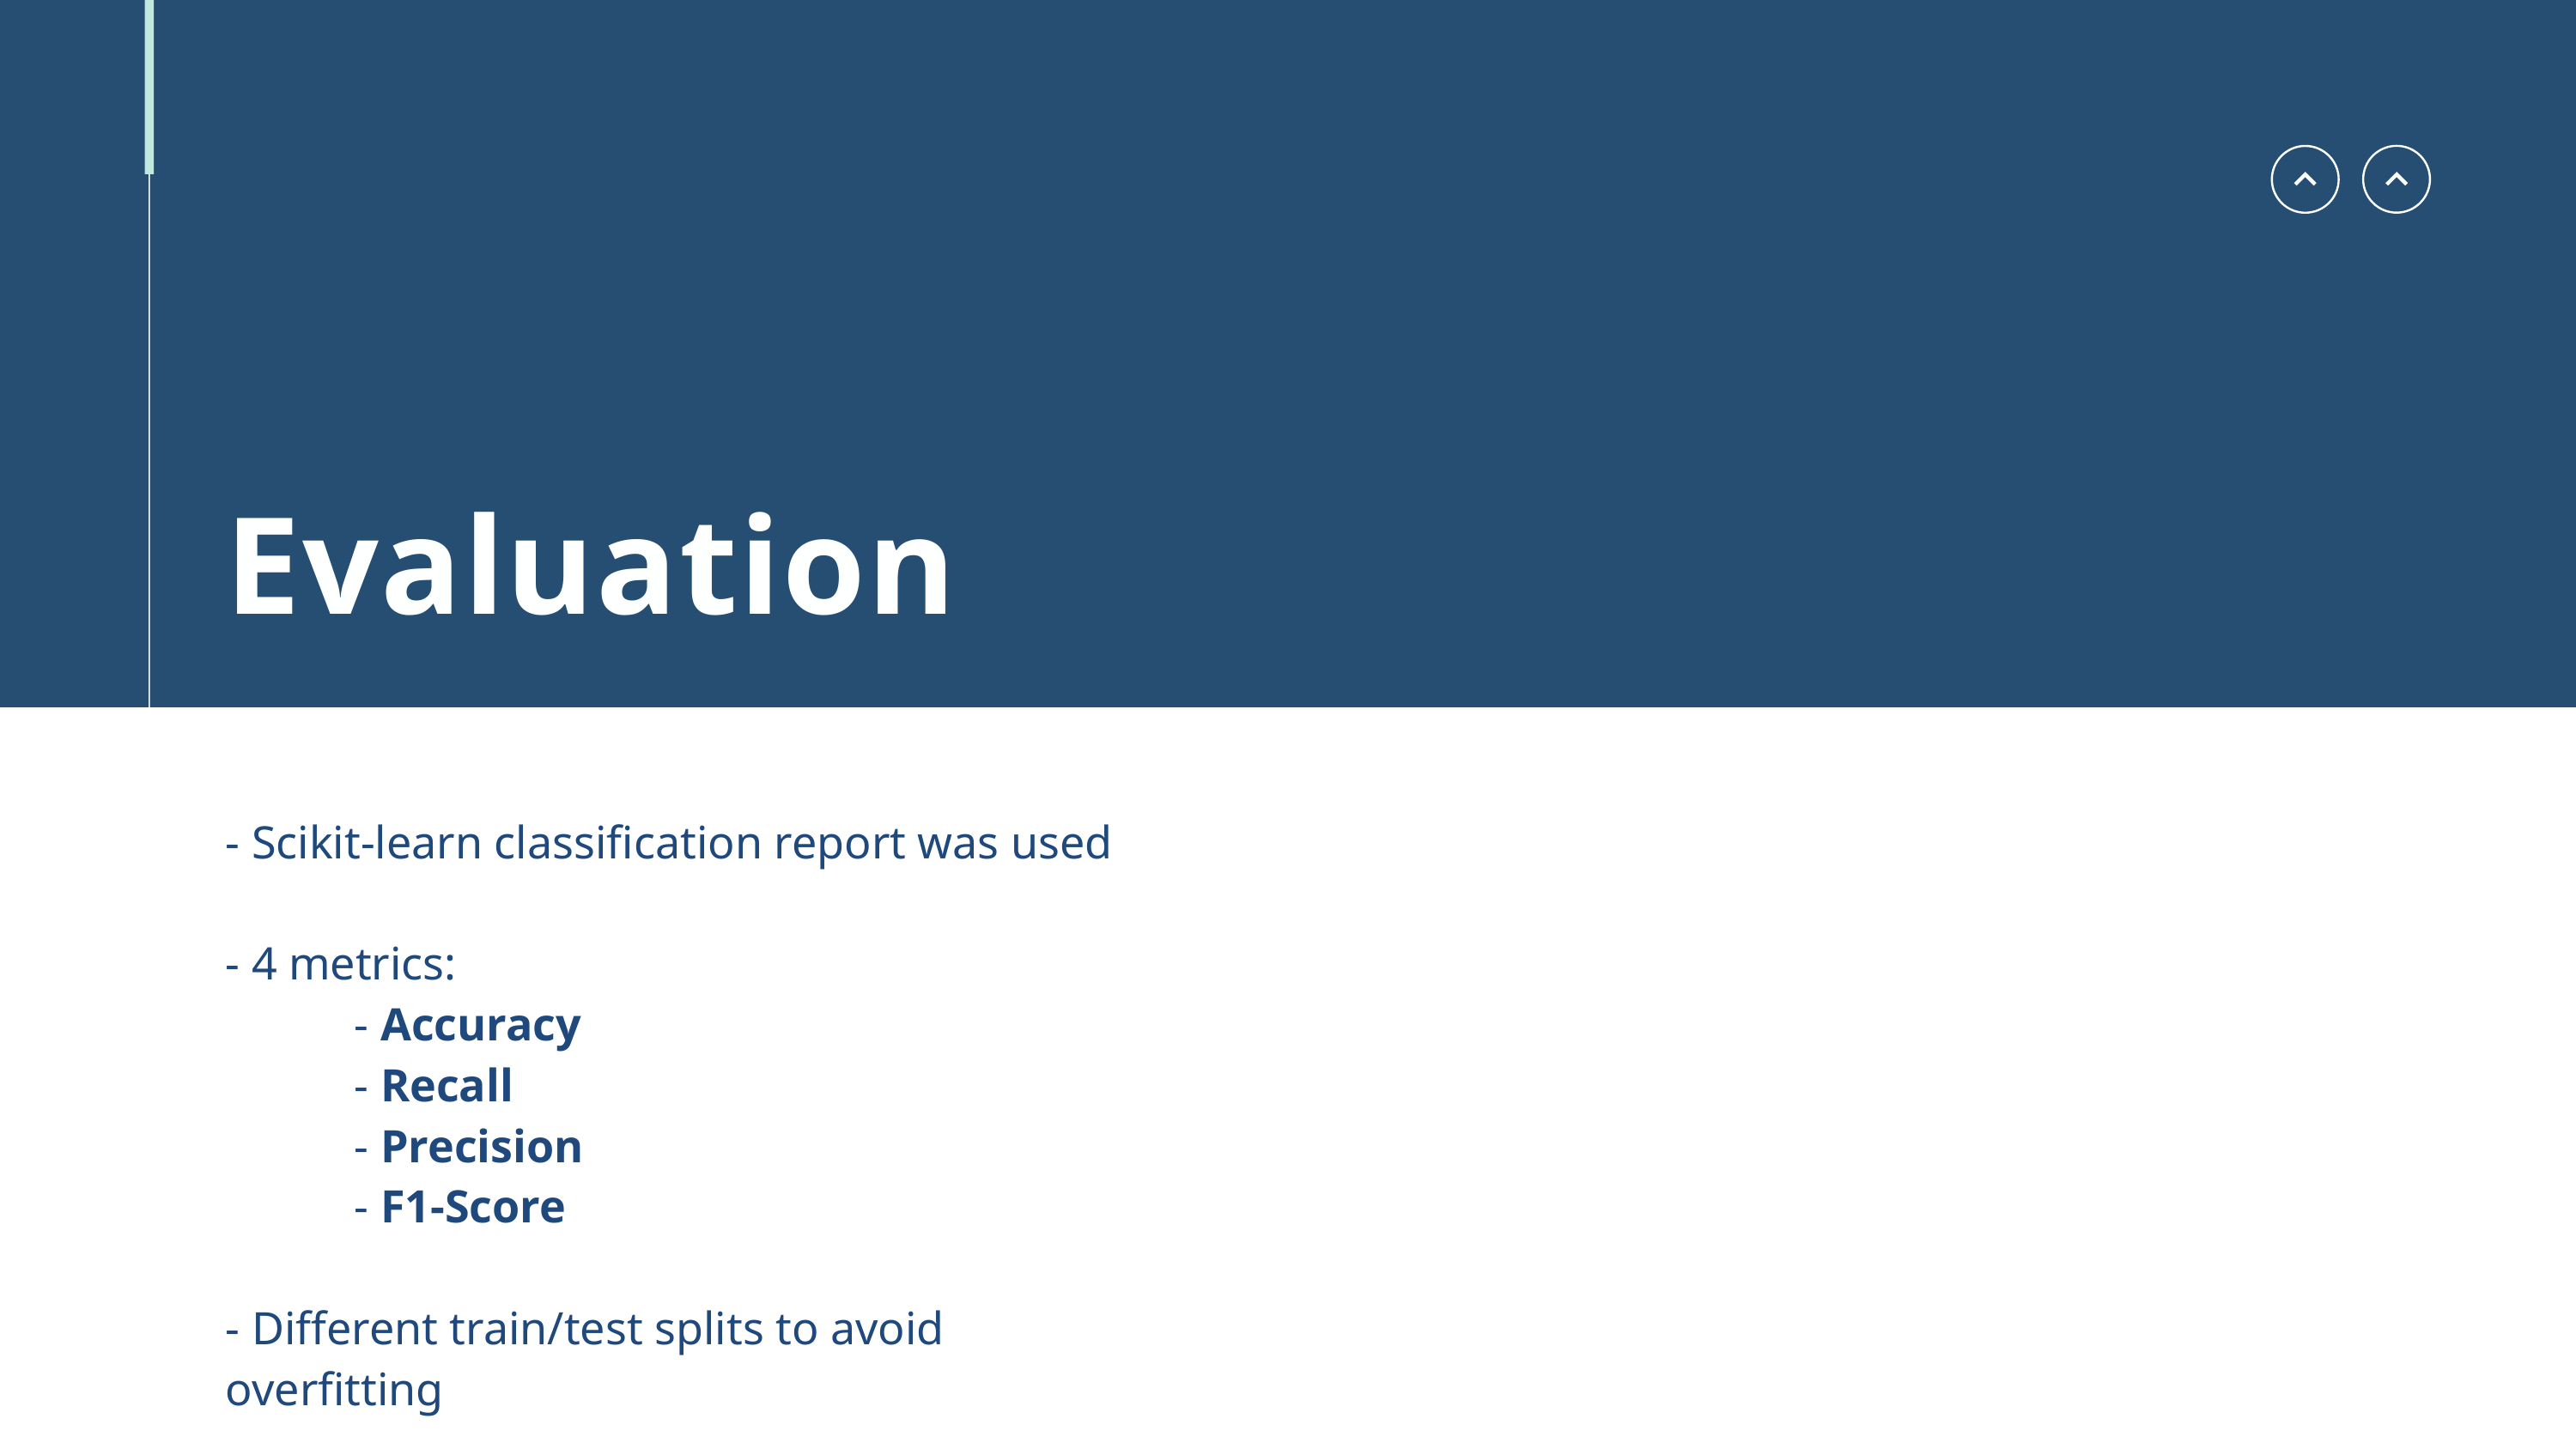

Evaluation
- Scikit-learn classification report was used
- 4 metrics:
	- Accuracy
	- Recall
	- Precision
	- F1-Score
- Different train/test splits to avoid overfitting